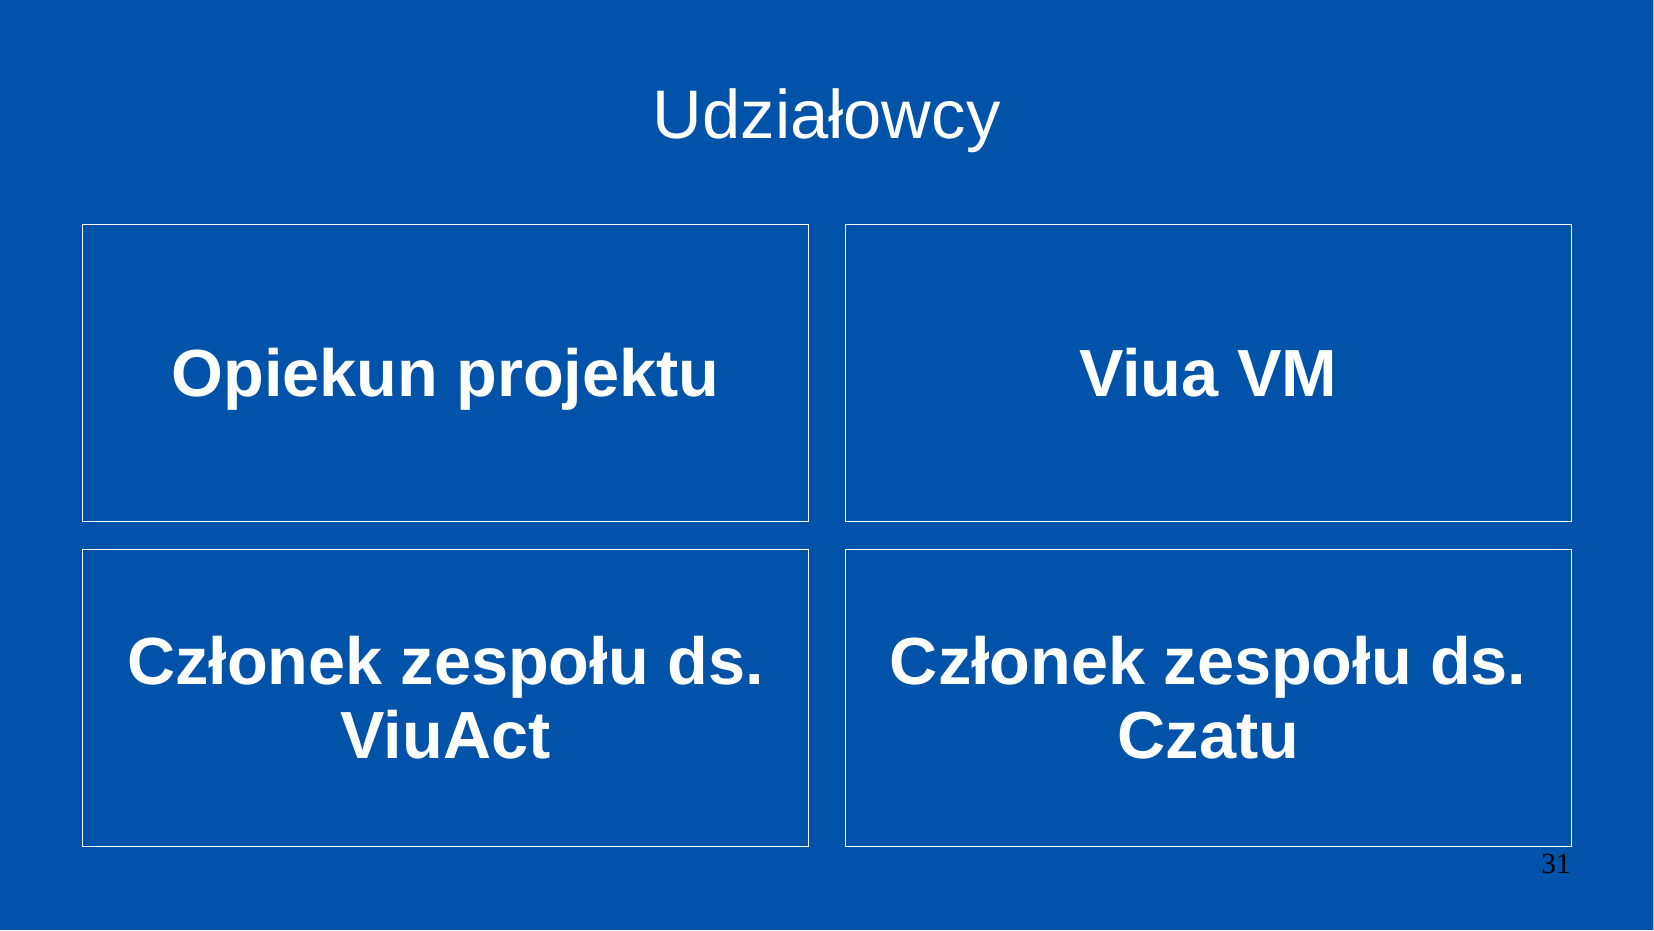

# Udziałowcy
Opiekun projektu
Viua VM
Członek zespołu ds. ViuAct
Członek zespołu ds. Czatu
31